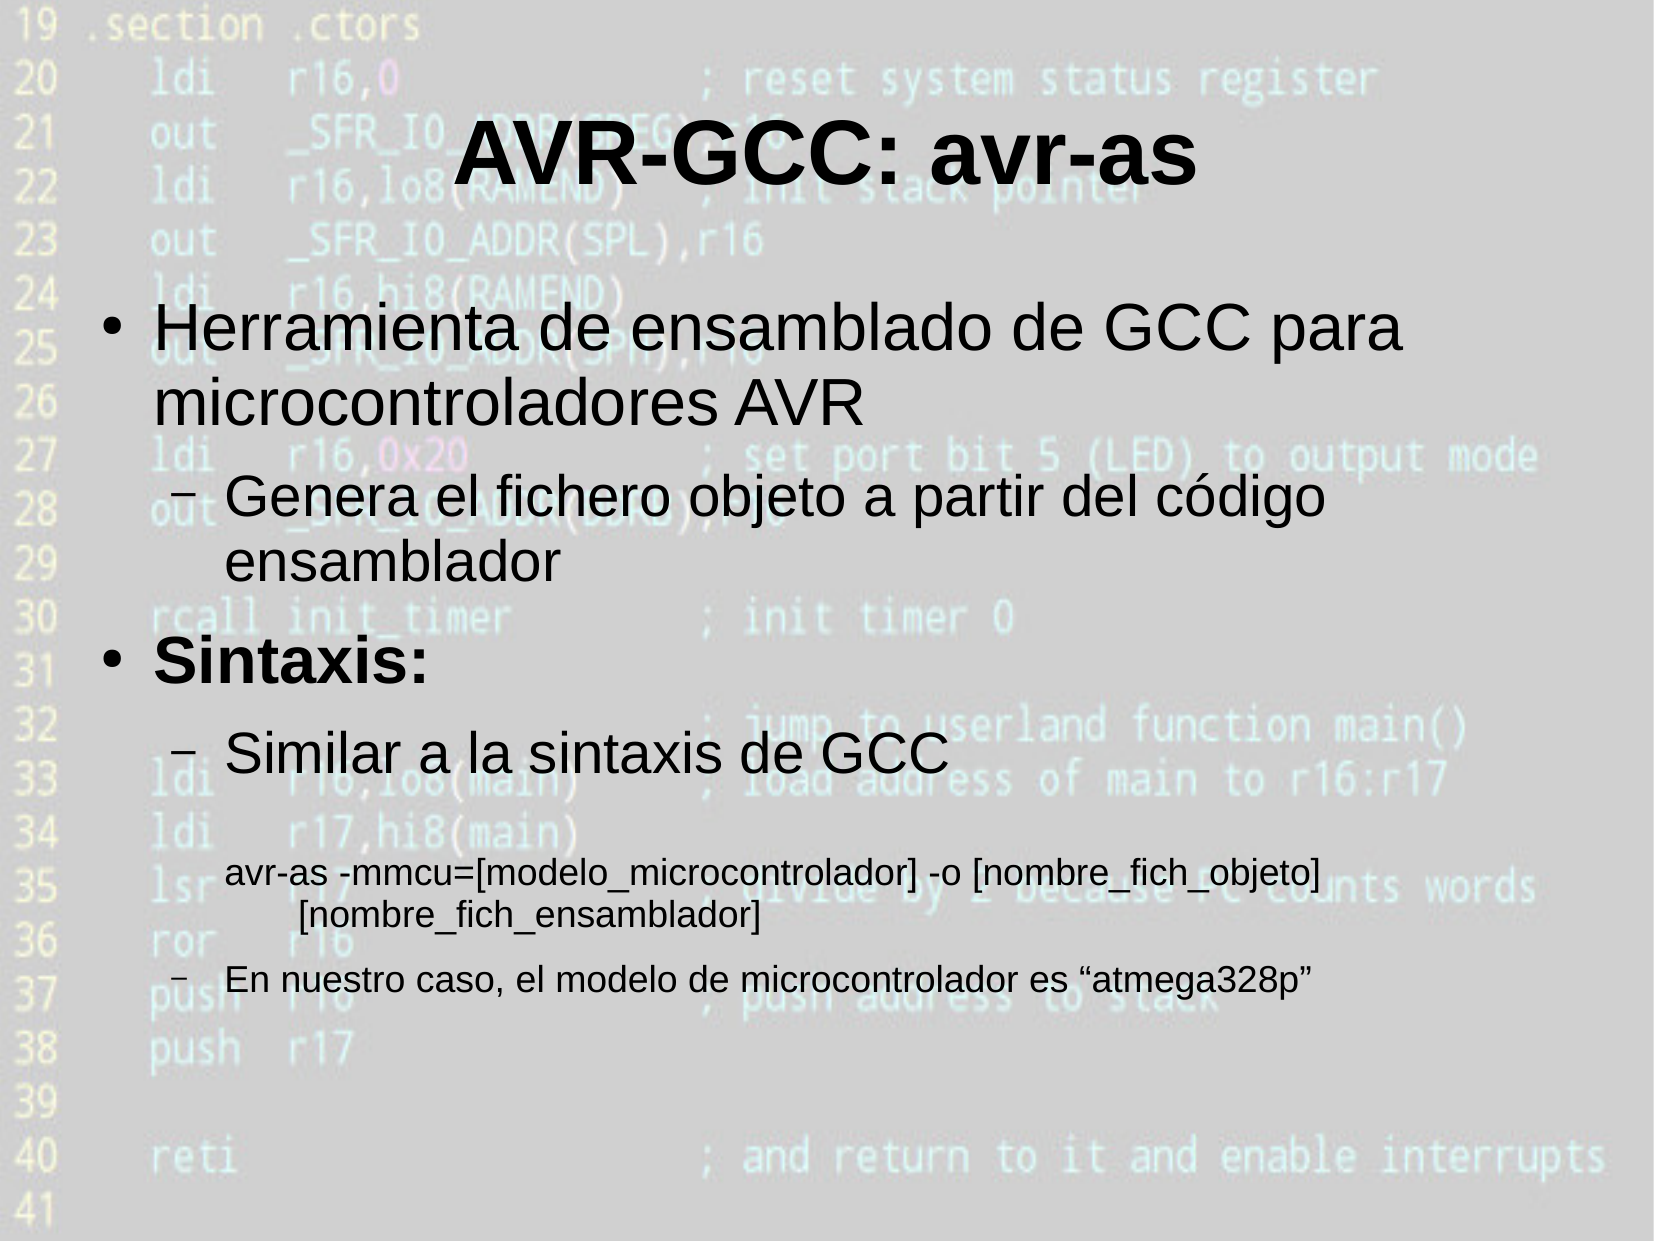

# AVR-GCC: avr-as
Herramienta de ensamblado de GCC para microcontroladores AVR
Genera el fichero objeto a partir del código ensamblador
Sintaxis:
Similar a la sintaxis de GCC
avr-as -mmcu=[modelo_microcontrolador] -o [nombre_fich_objeto] 			 	[nombre_fich_ensamblador]
En nuestro caso, el modelo de microcontrolador es “atmega328p”